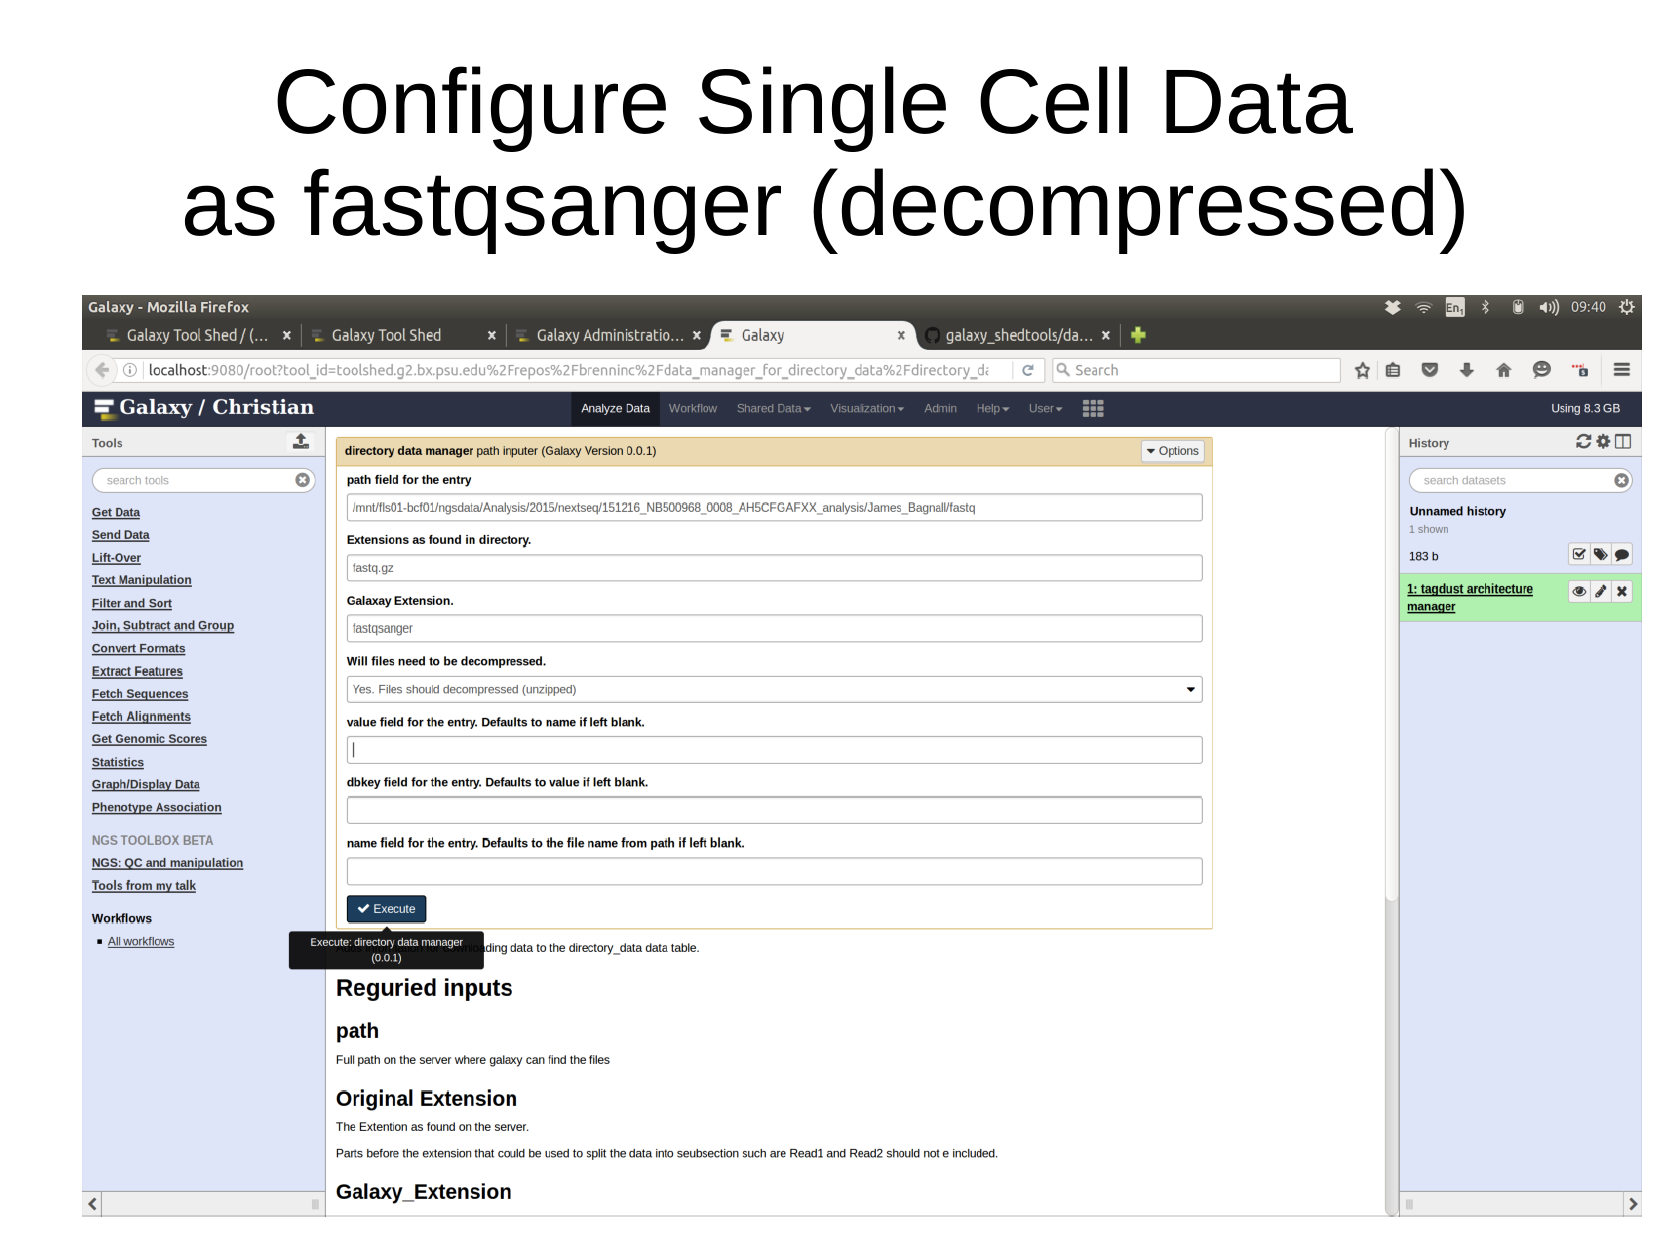

# Configure Single Cell Data as fastqsanger (decompressed)